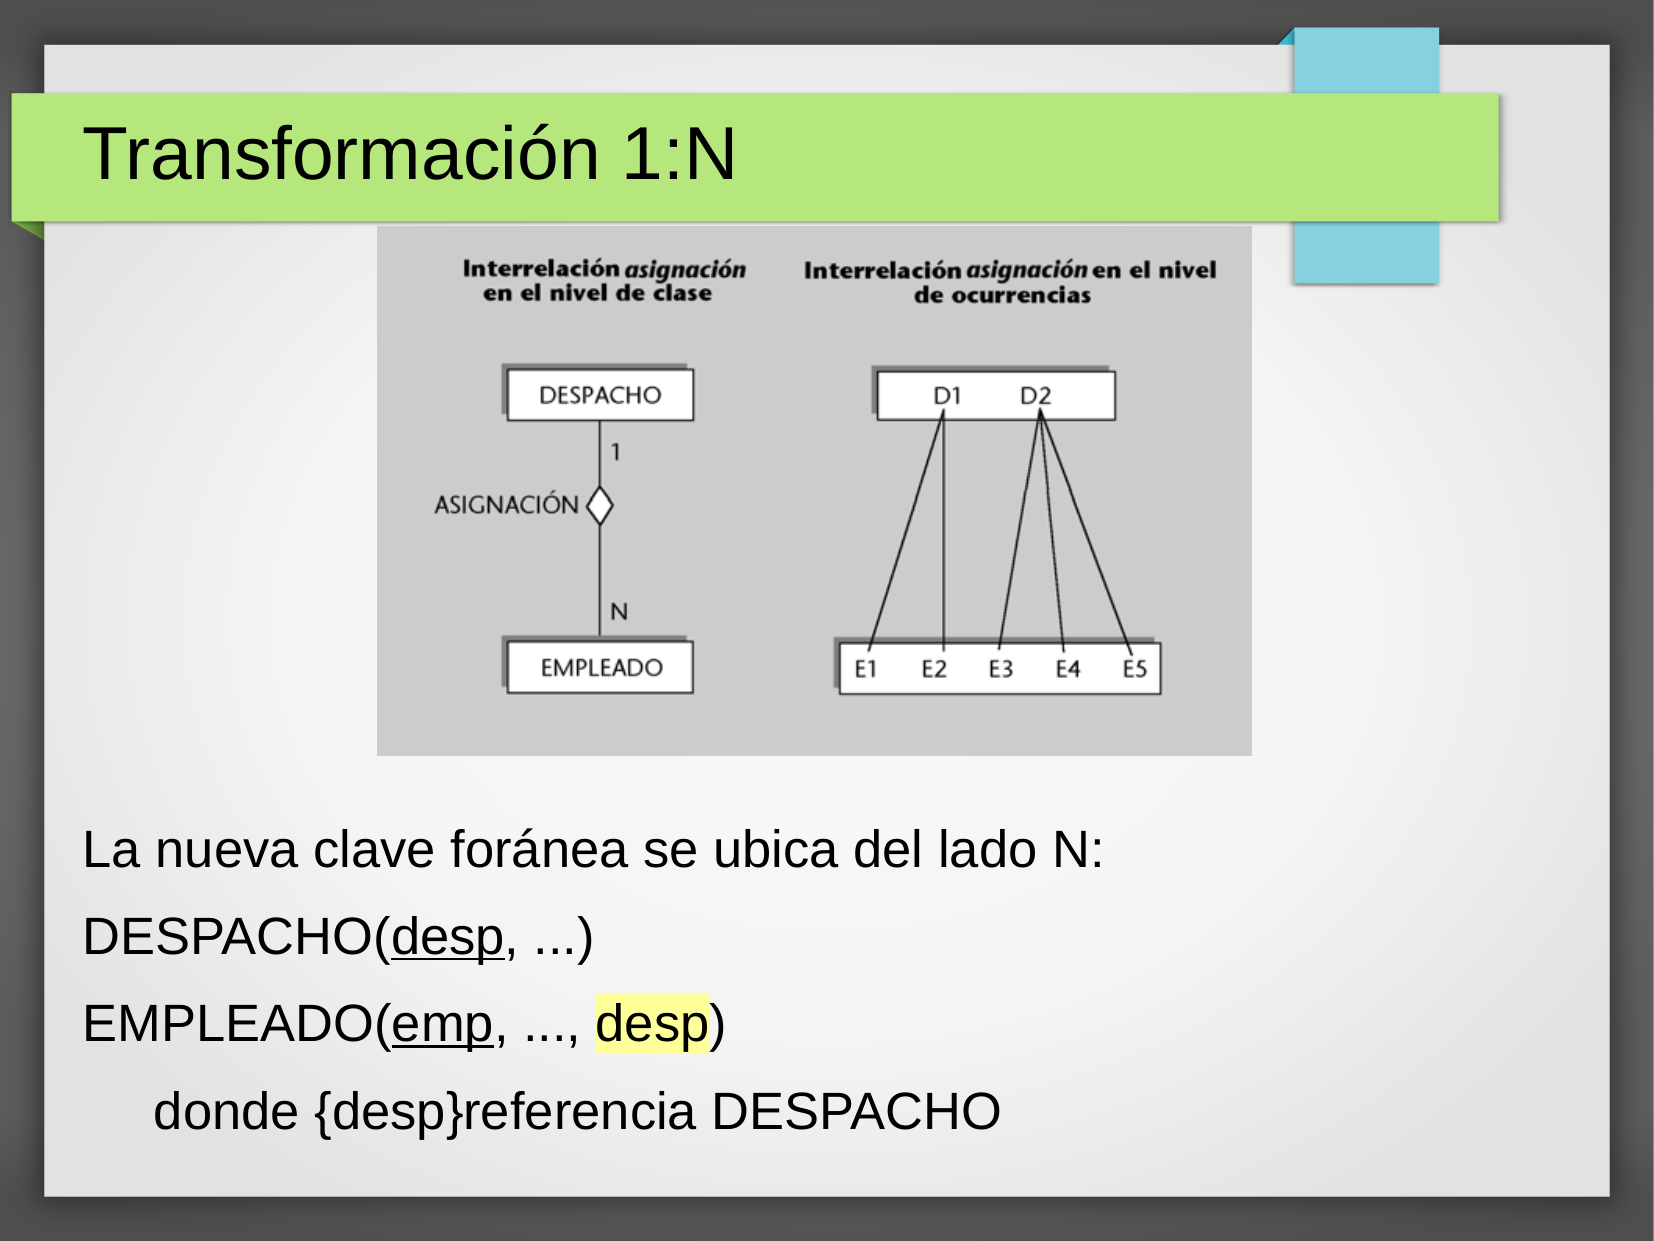

# Transformación 1:N
La nueva clave foránea se ubica del lado N:
DESPACHO(desp, ...)
EMPLEADO(emp, ..., desp)
donde {desp}referencia DESPACHO